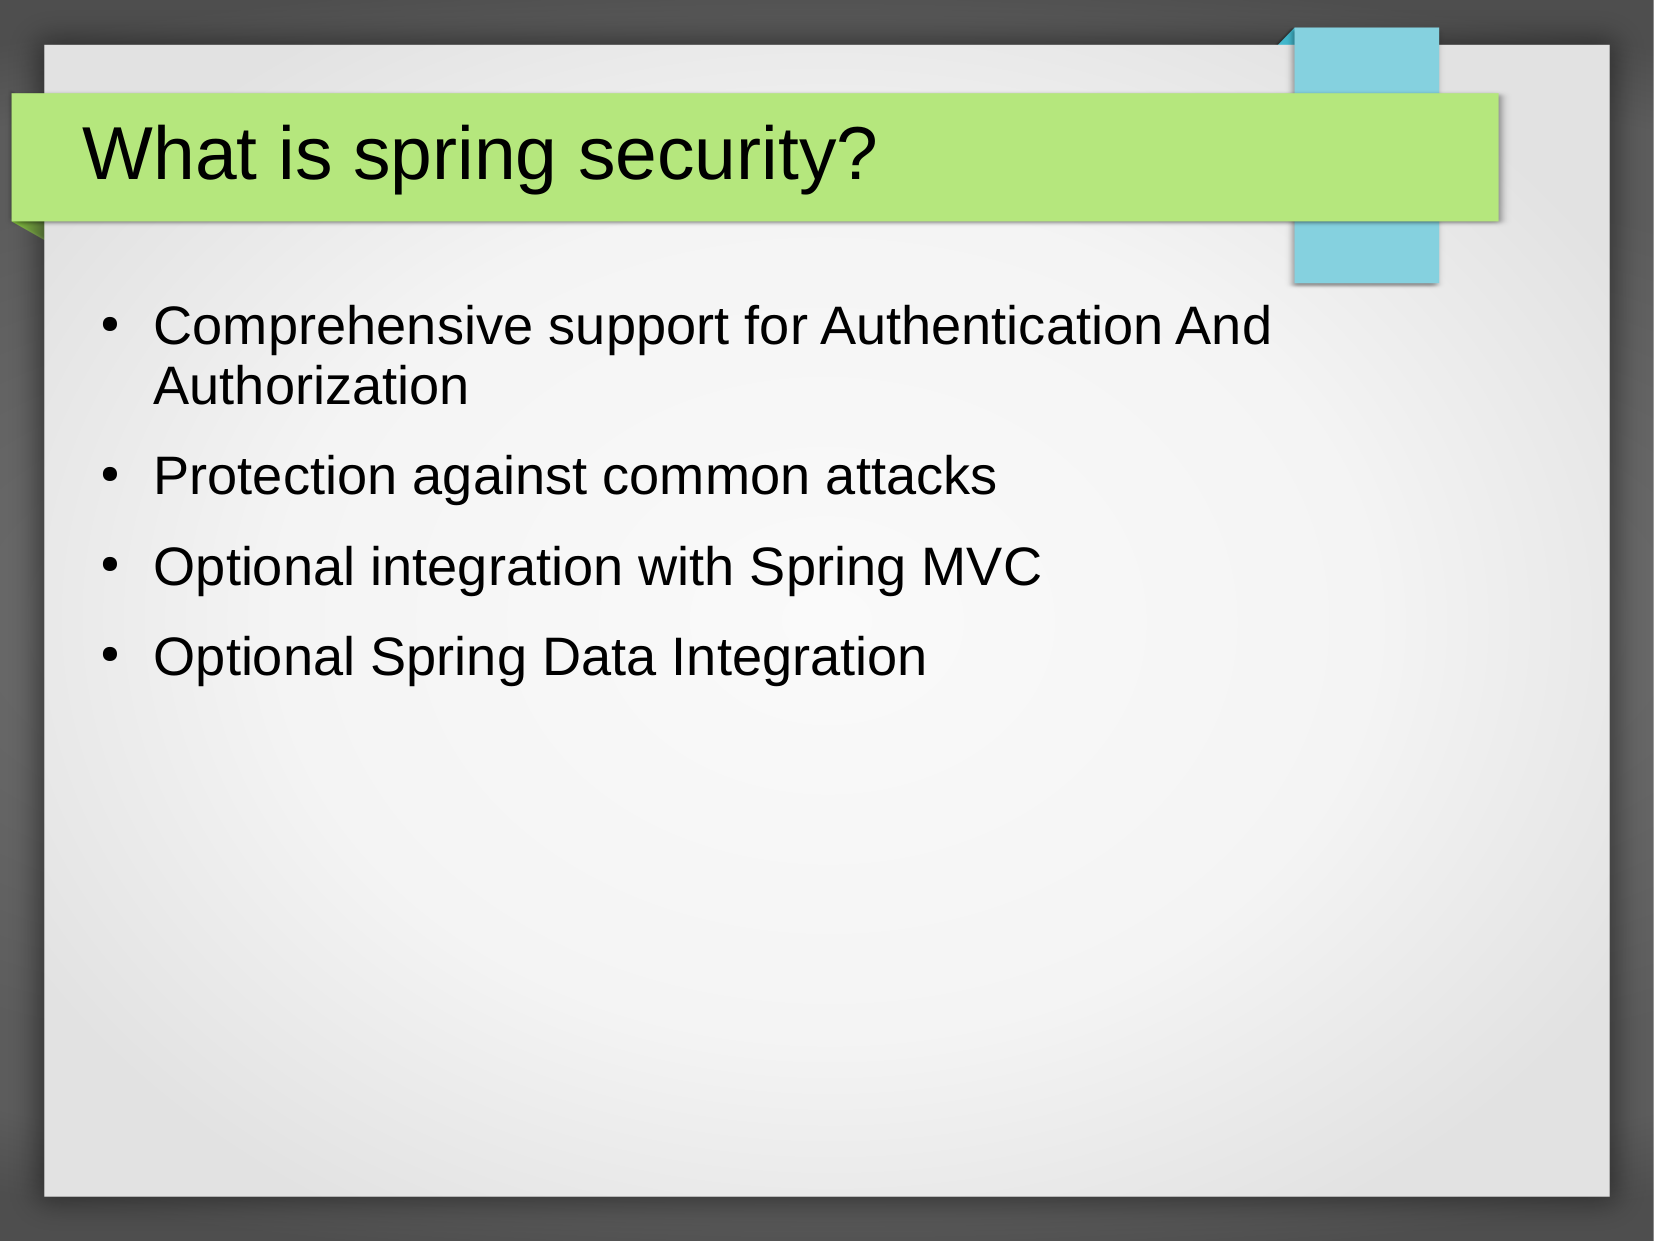

# What is spring security?
Comprehensive support for Authentication And Authorization
Protection against common attacks
Optional integration with Spring MVC
Optional Spring Data Integration